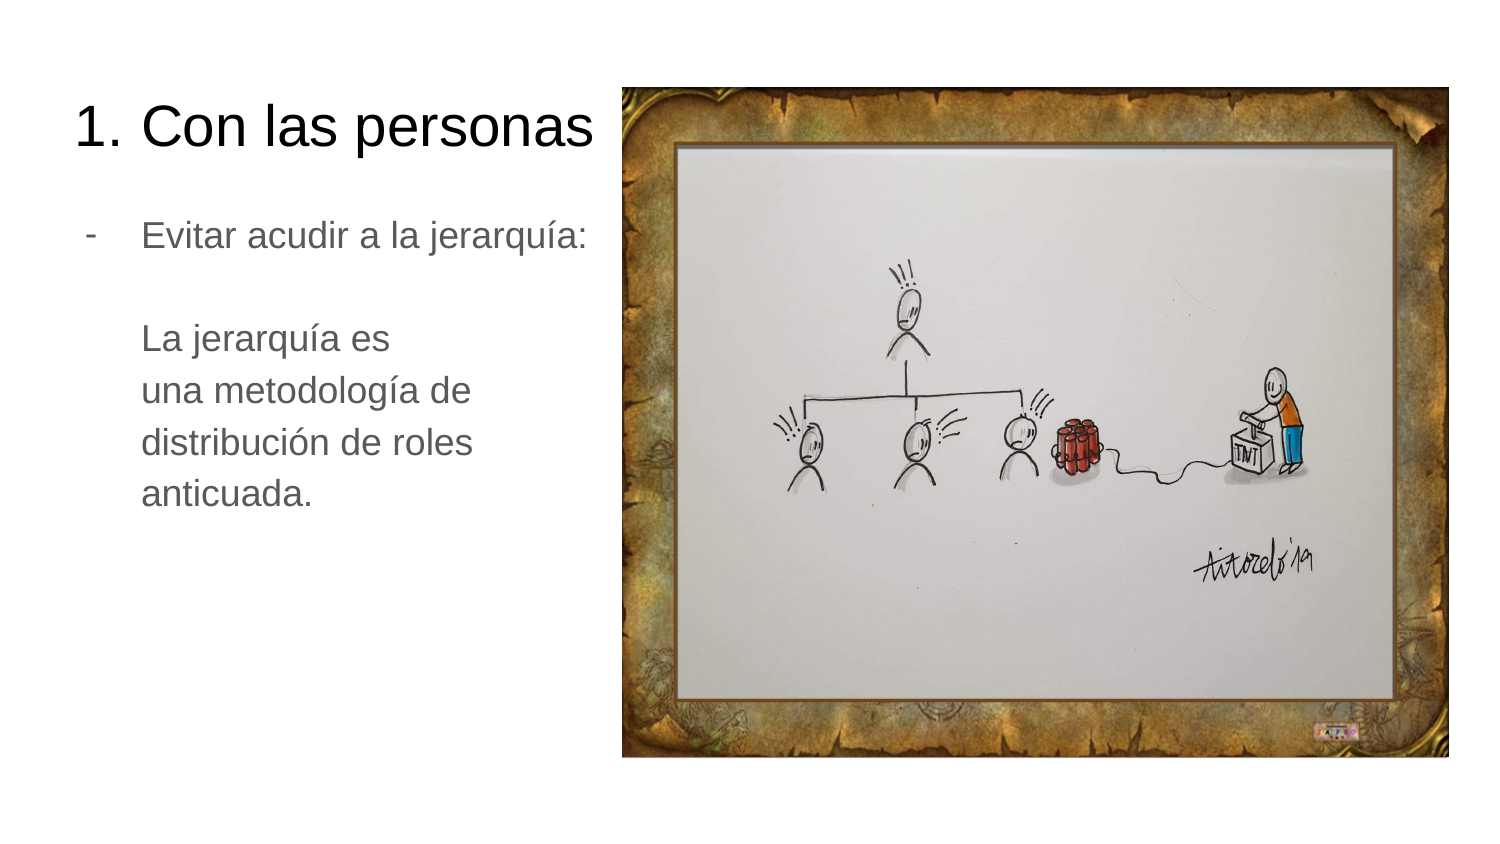

# Con las personas
Evitar acudir a la jerarquía:
La jerarquía es
una metodología de
distribución de roles
anticuada.